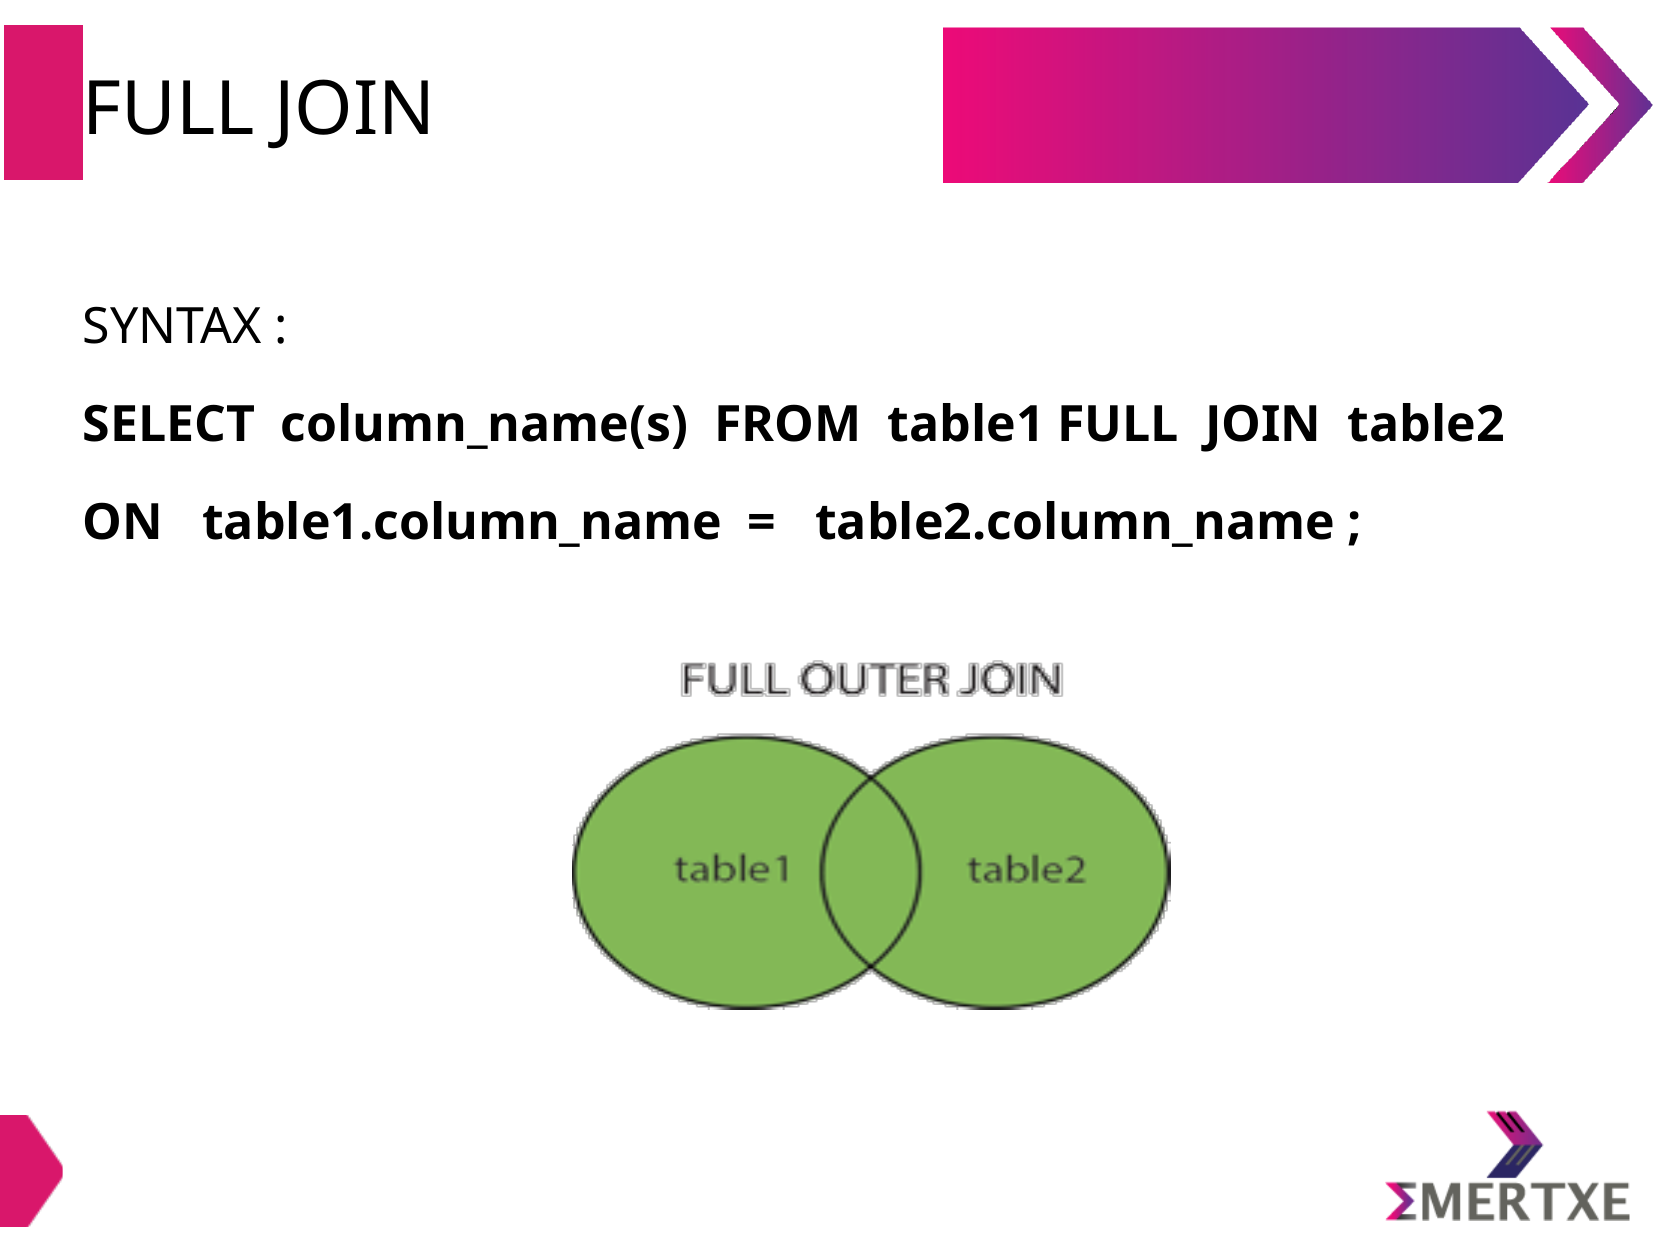

# FULL JOIN
SYNTAX :
SELECT column_name(s) FROM table1 FULL JOIN table2
ON table1.column_name = table2.column_name ;